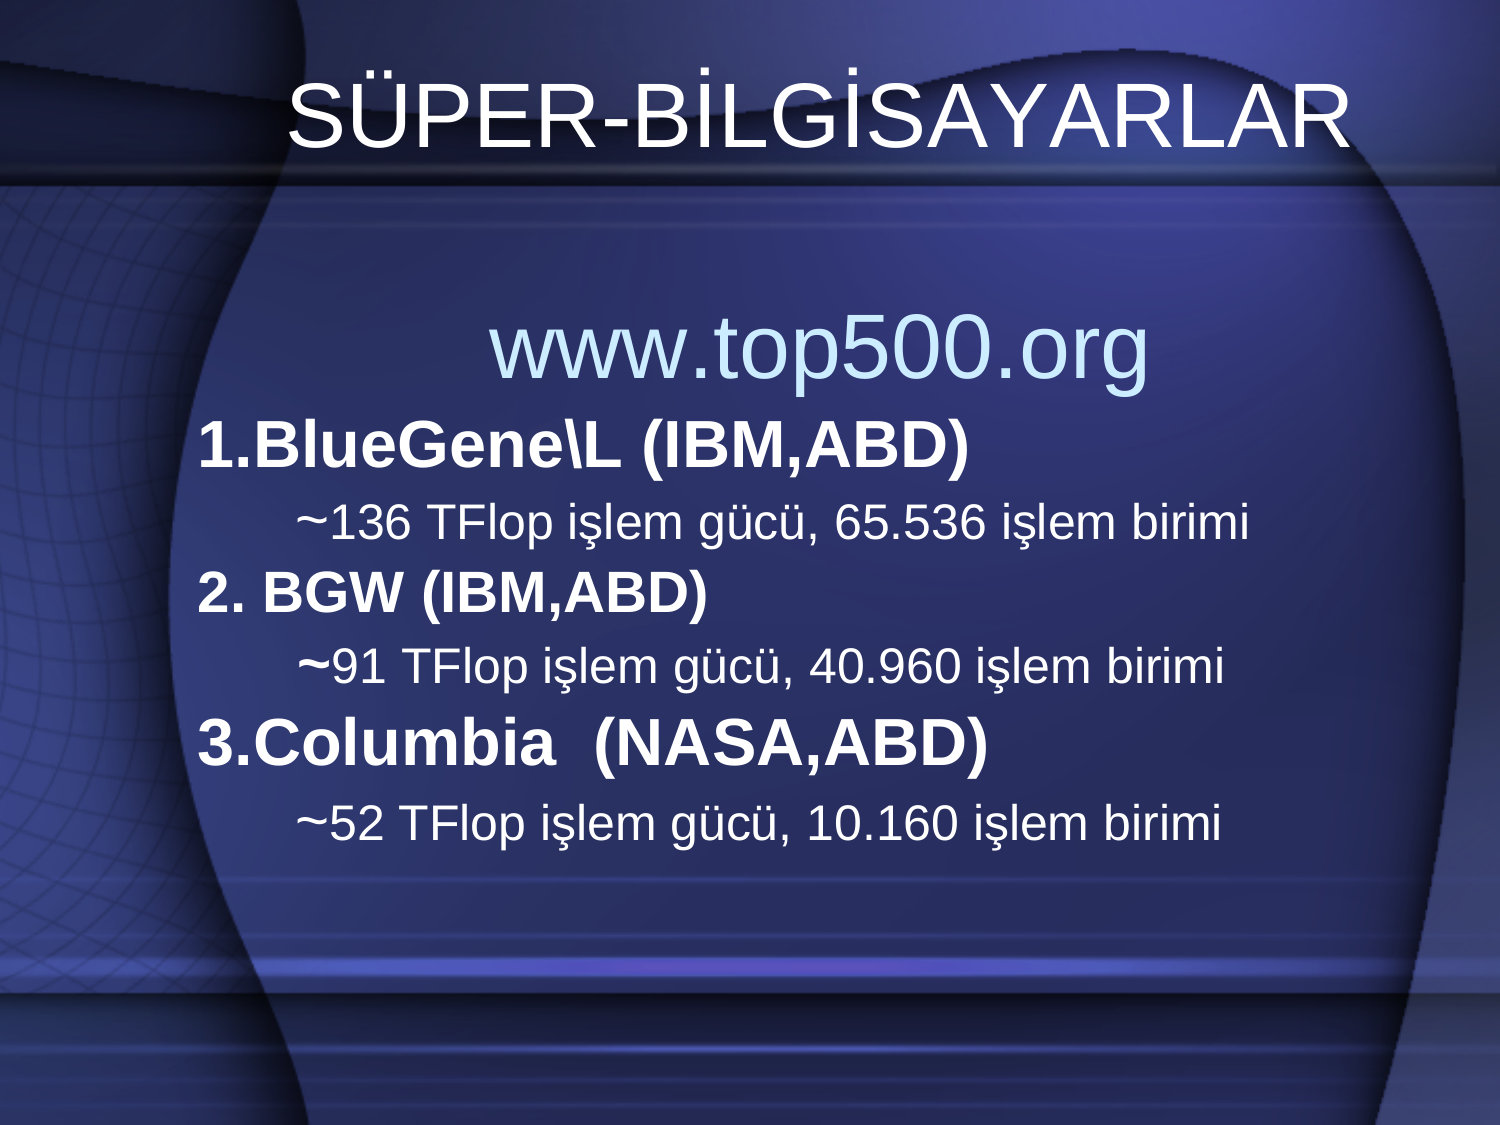

# SÜPER-BİLGİSAYARLAR
www.top500.org
1.BlueGene\L (IBM,ABD)
 ~136 TFlop işlem gücü, 65.536 işlem birimi
2. BGW (IBM,ABD)
	~91 TFlop işlem gücü, 40.960 işlem birimi
3.Columbia (NASA,ABD)
 ~52 TFlop işlem gücü, 10.160 işlem birimi